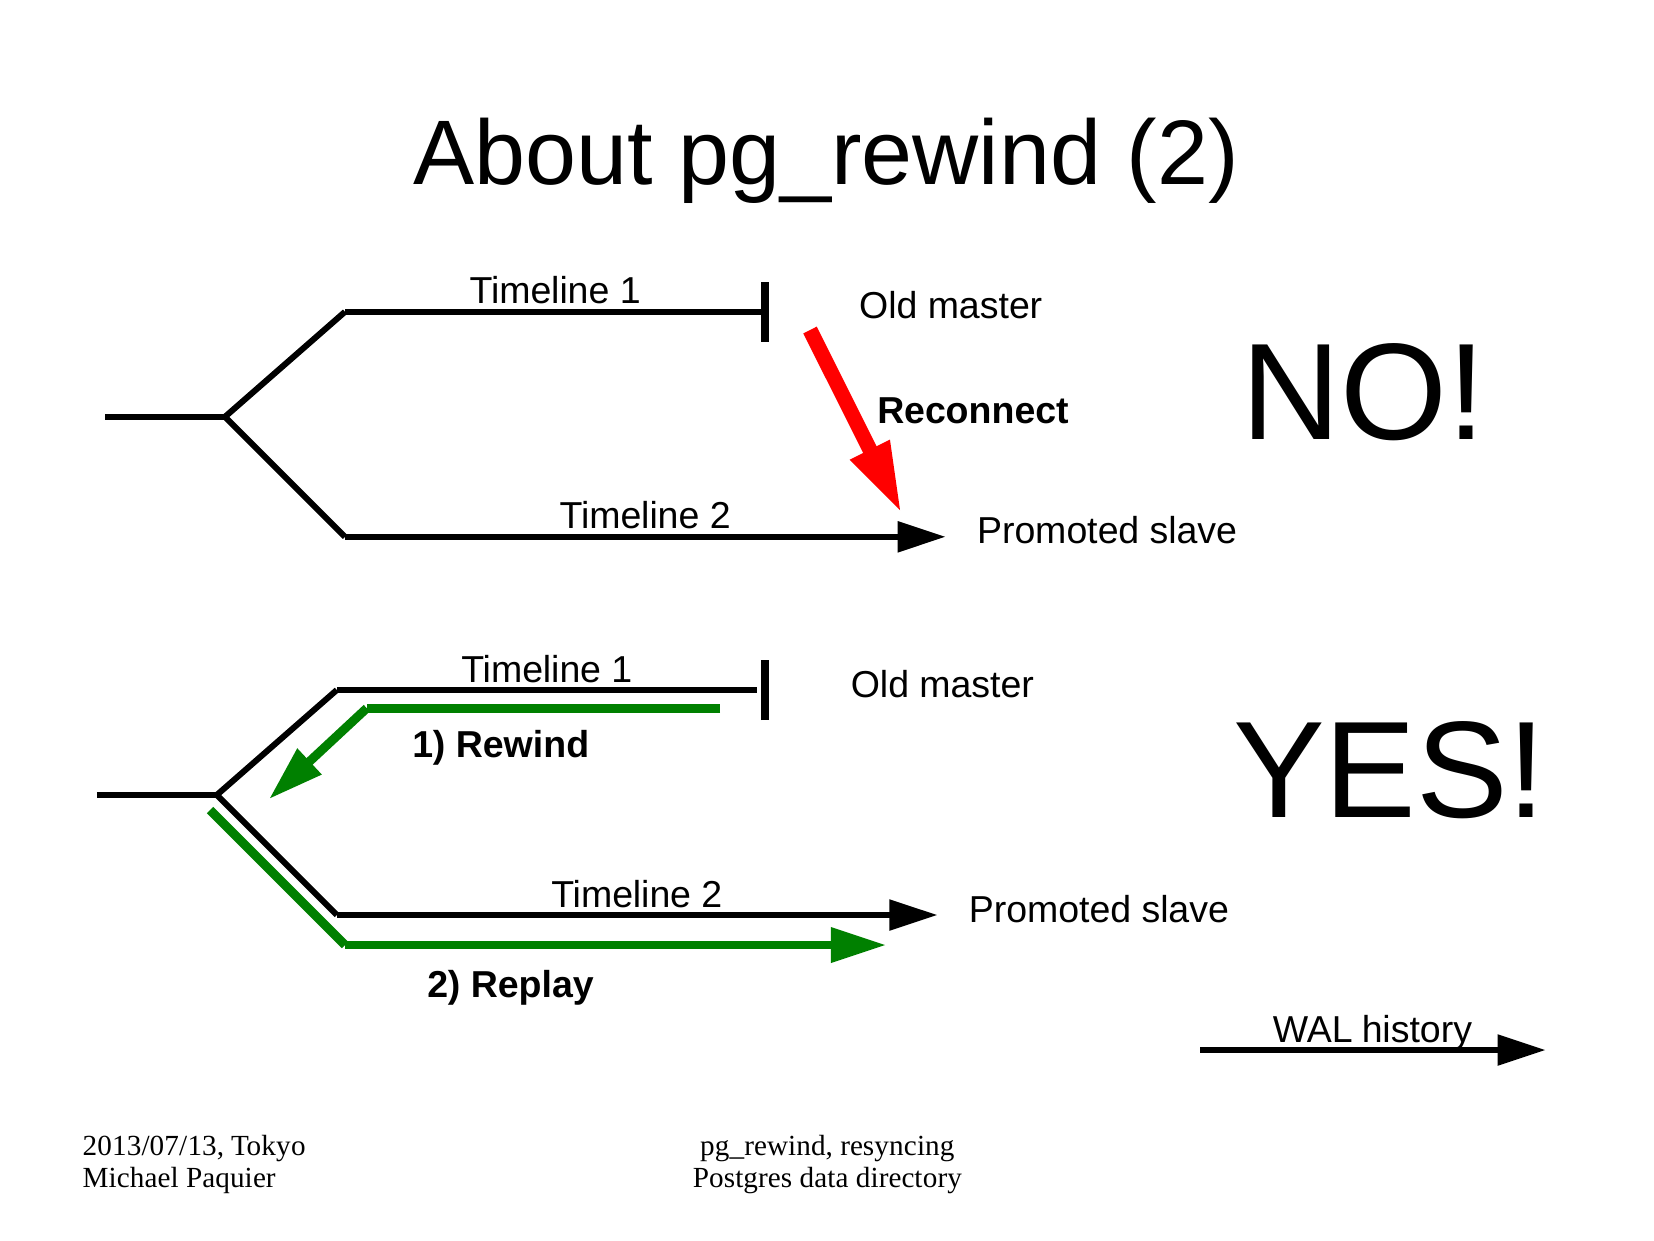

# About pg_rewind (2)
Old master
NO!
Timeline 1
Reconnect
Promoted slave
Timeline 2
Old master
YES!
Timeline 1
1) Rewind
Promoted slave
Timeline 2
2) Replay
WAL history